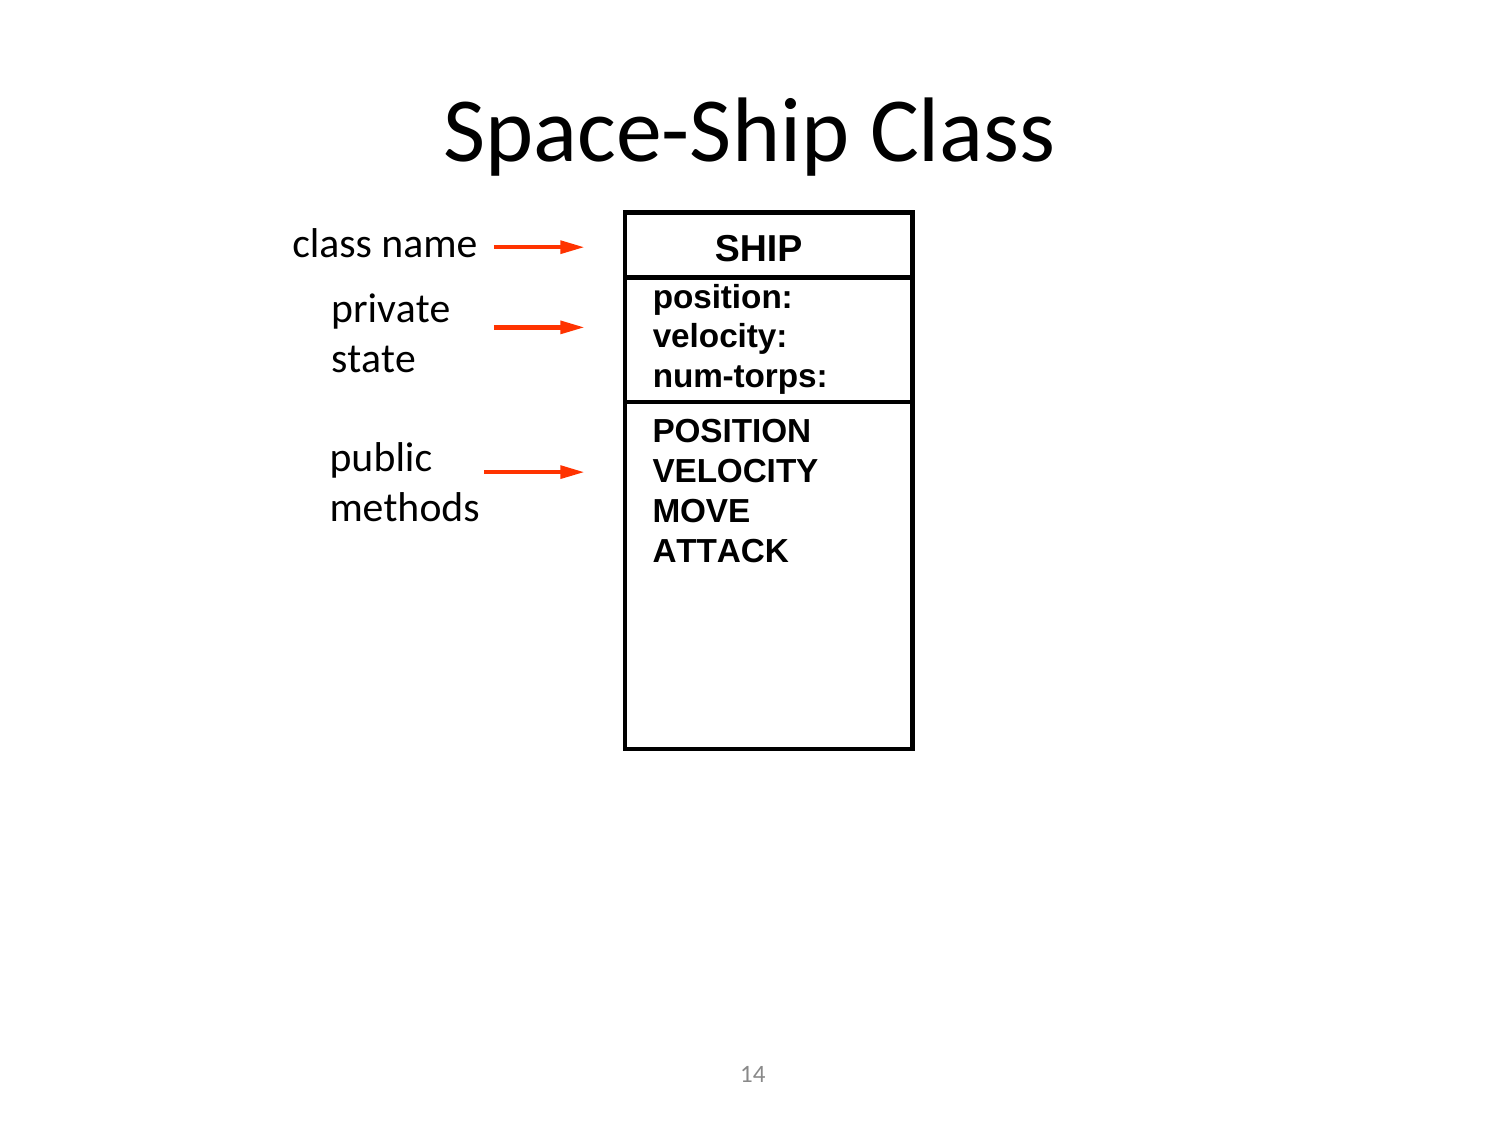

# Space-Ship Class
class name
SHIP
position:
velocity:
num-torps:
POSITION
VELOCITY
MOVE
ATTACK
private state
public
methods